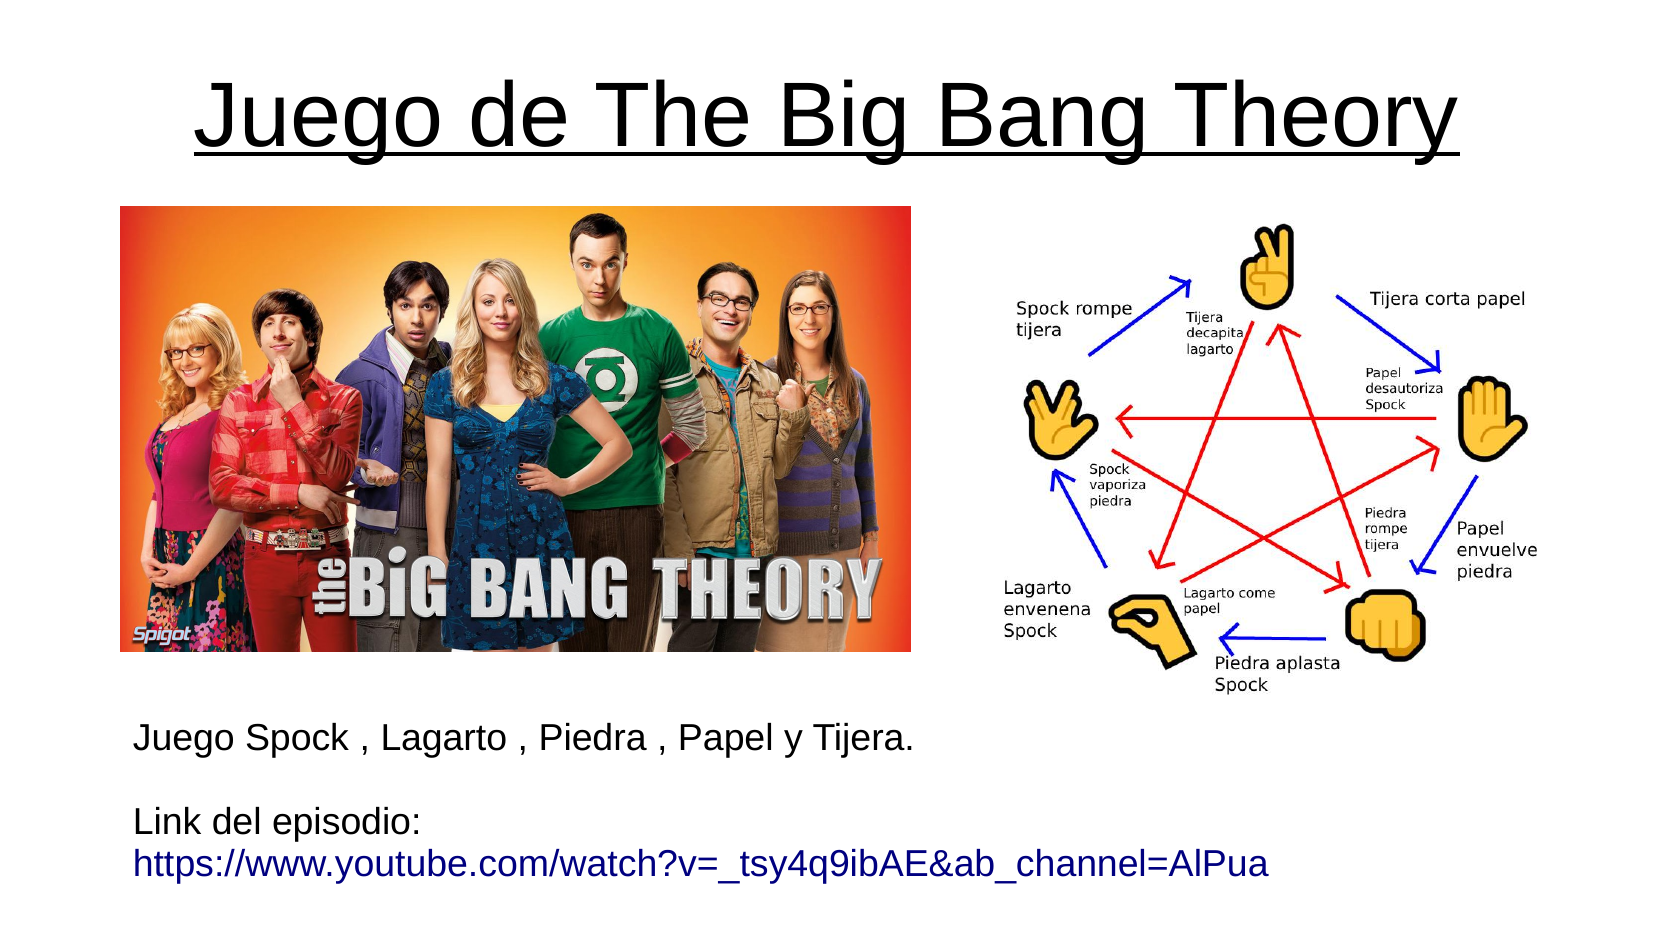

# Juego de The Big Bang Theory
Juego Spock , Lagarto , Piedra , Papel y Tijera.
Link del episodio: https://www.youtube.com/watch?v=_tsy4q9ibAE&ab_channel=AlPua